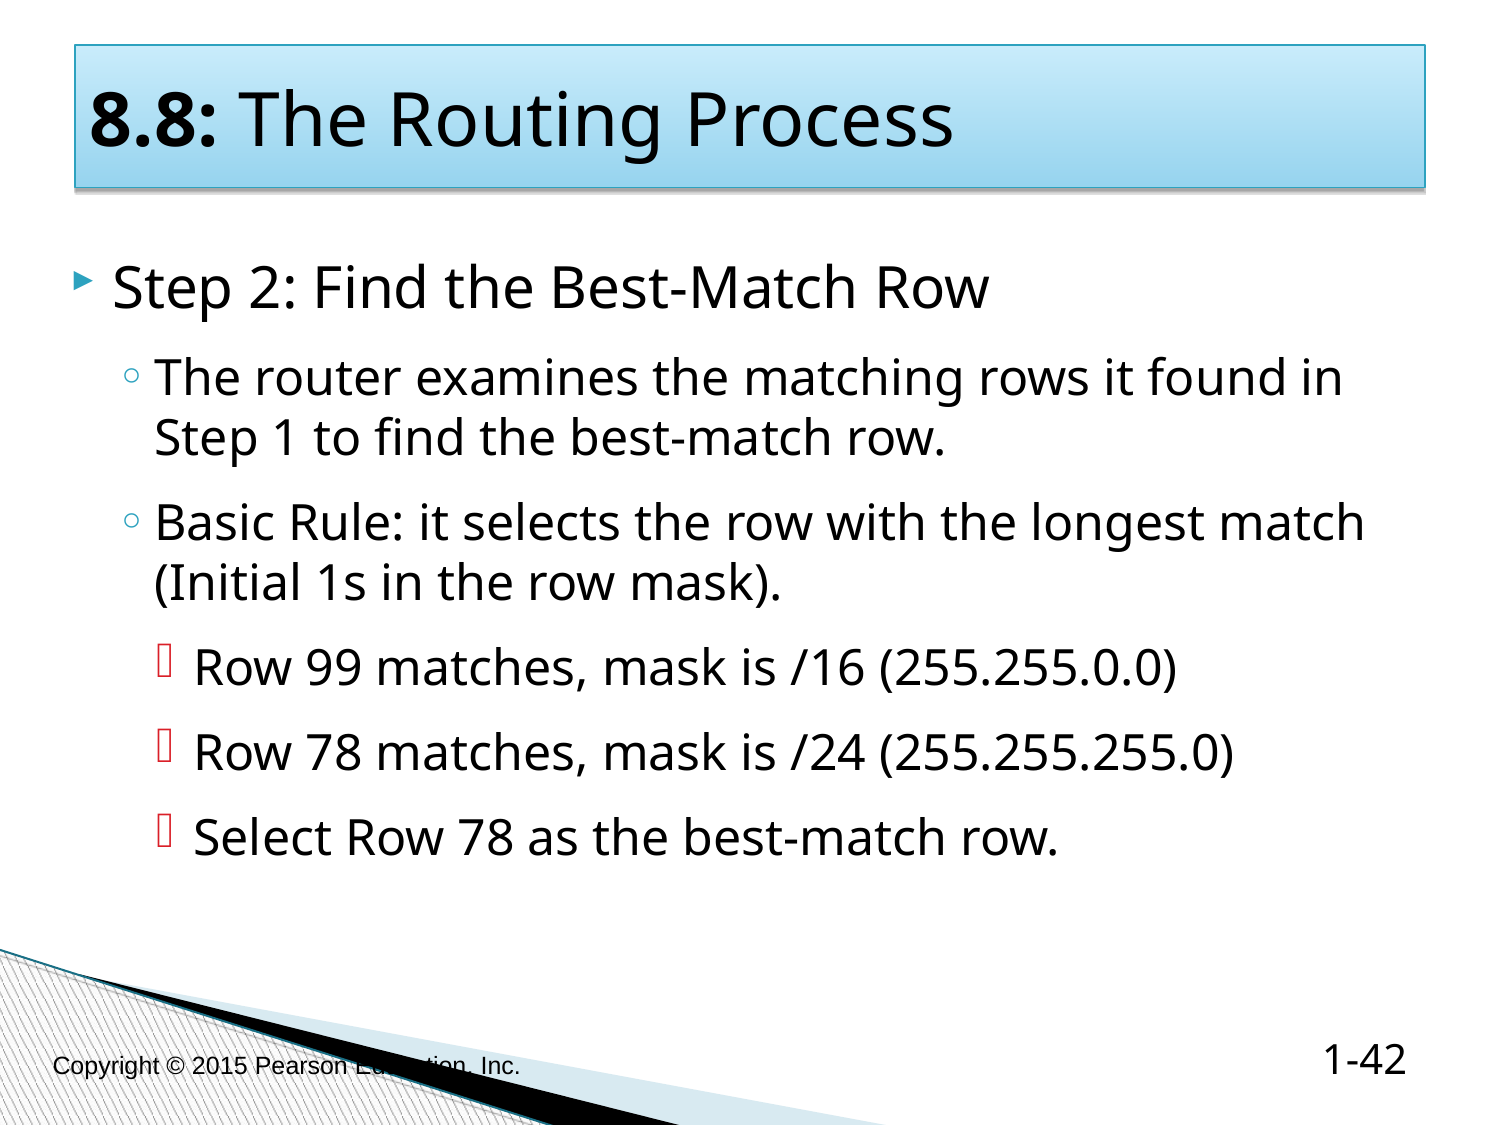

8.8: The Routing Process
# Step 2: Find the Best-Match Row
The router examines the matching rows it found in Step 1 to find the best-match row.
Basic Rule: it selects the row with the longest match (Initial 1s in the row mask).
Row 99 matches, mask is /16 (255.255.0.0)
Row 78 matches, mask is /24 (255.255.255.0)
Select Row 78 as the best-match row.
Copyright © 2015 Pearson Education, Inc.